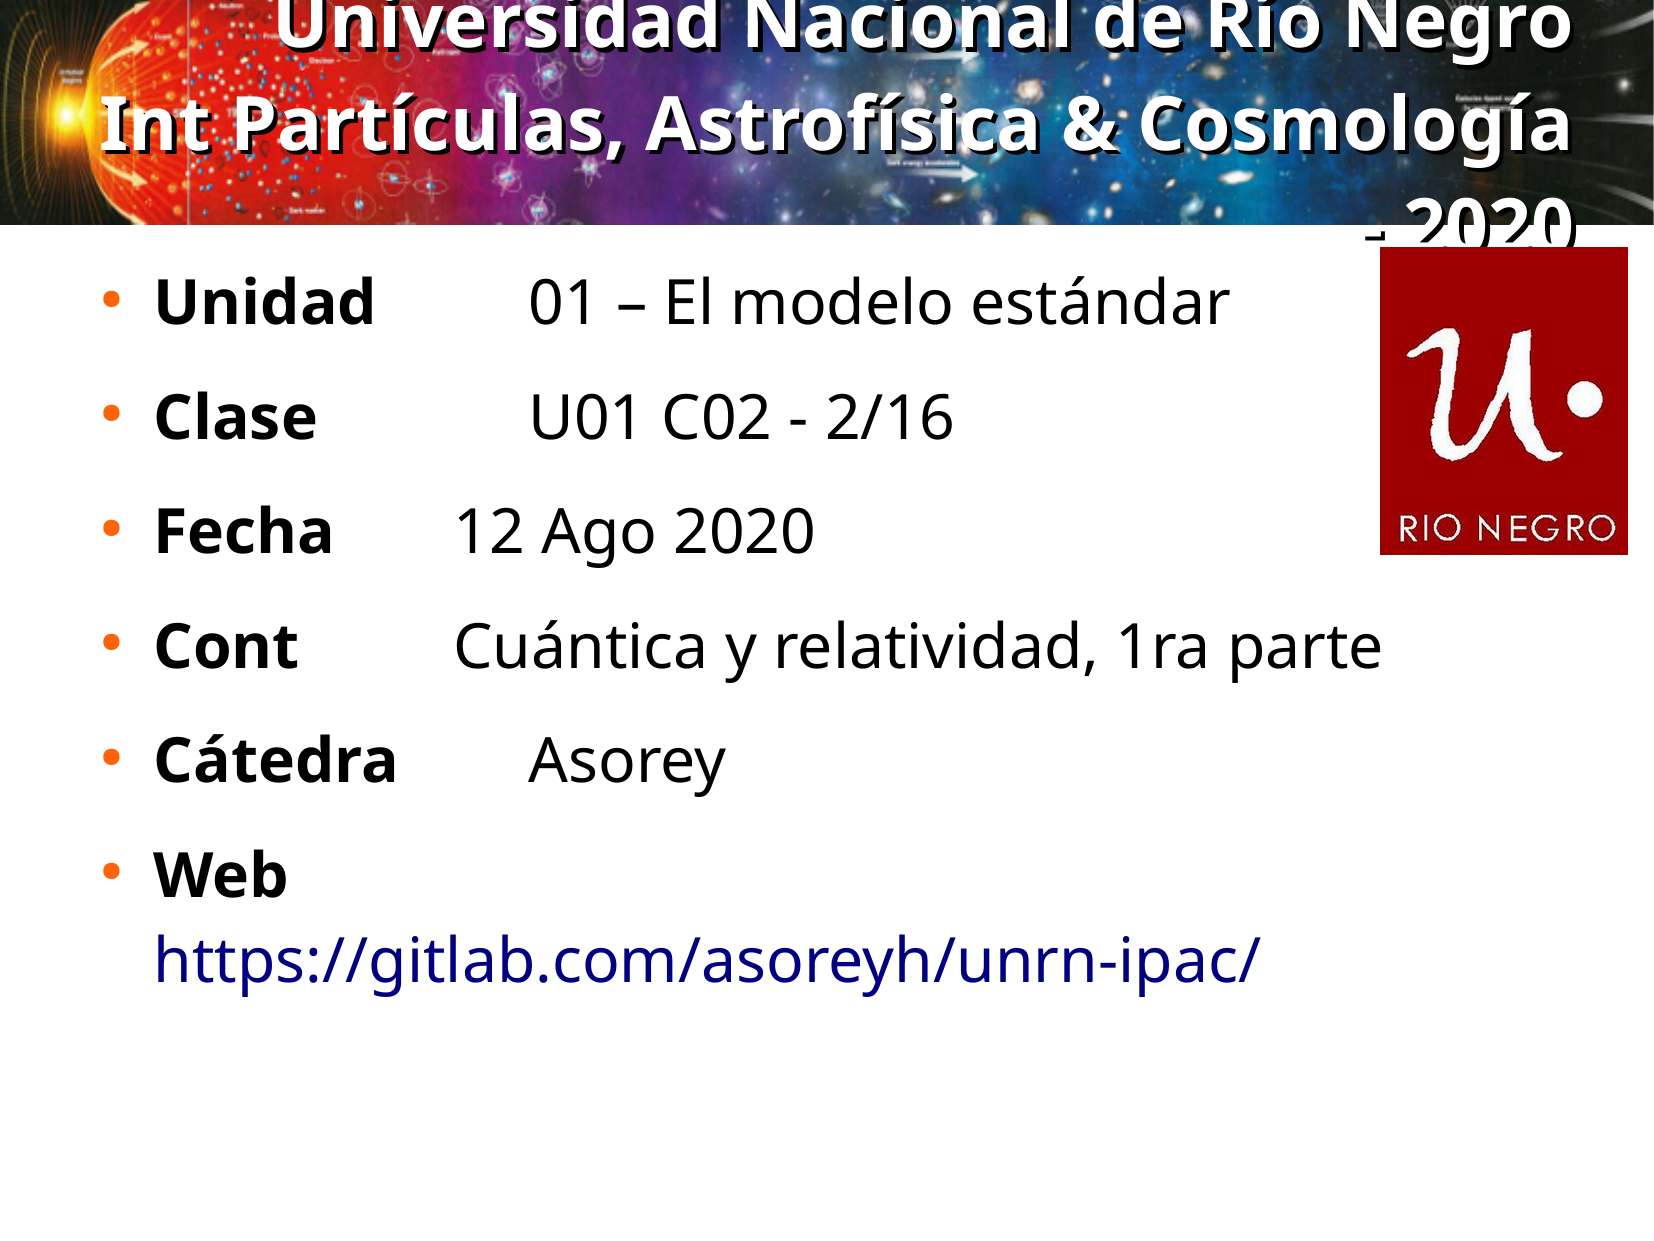

# Universidad Nacional de Río Negro Int Partículas, Astrofísica & Cosmología - 2020
Unidad 		01 – El modelo estándar
Clase			U01 C02 - 2/16
Fecha		12 Ago 2020
Cont			Cuántica y relatividad, 1ra parte
Cátedra		Asorey
Web 			https://gitlab.com/asoreyh/unrn-ipac/